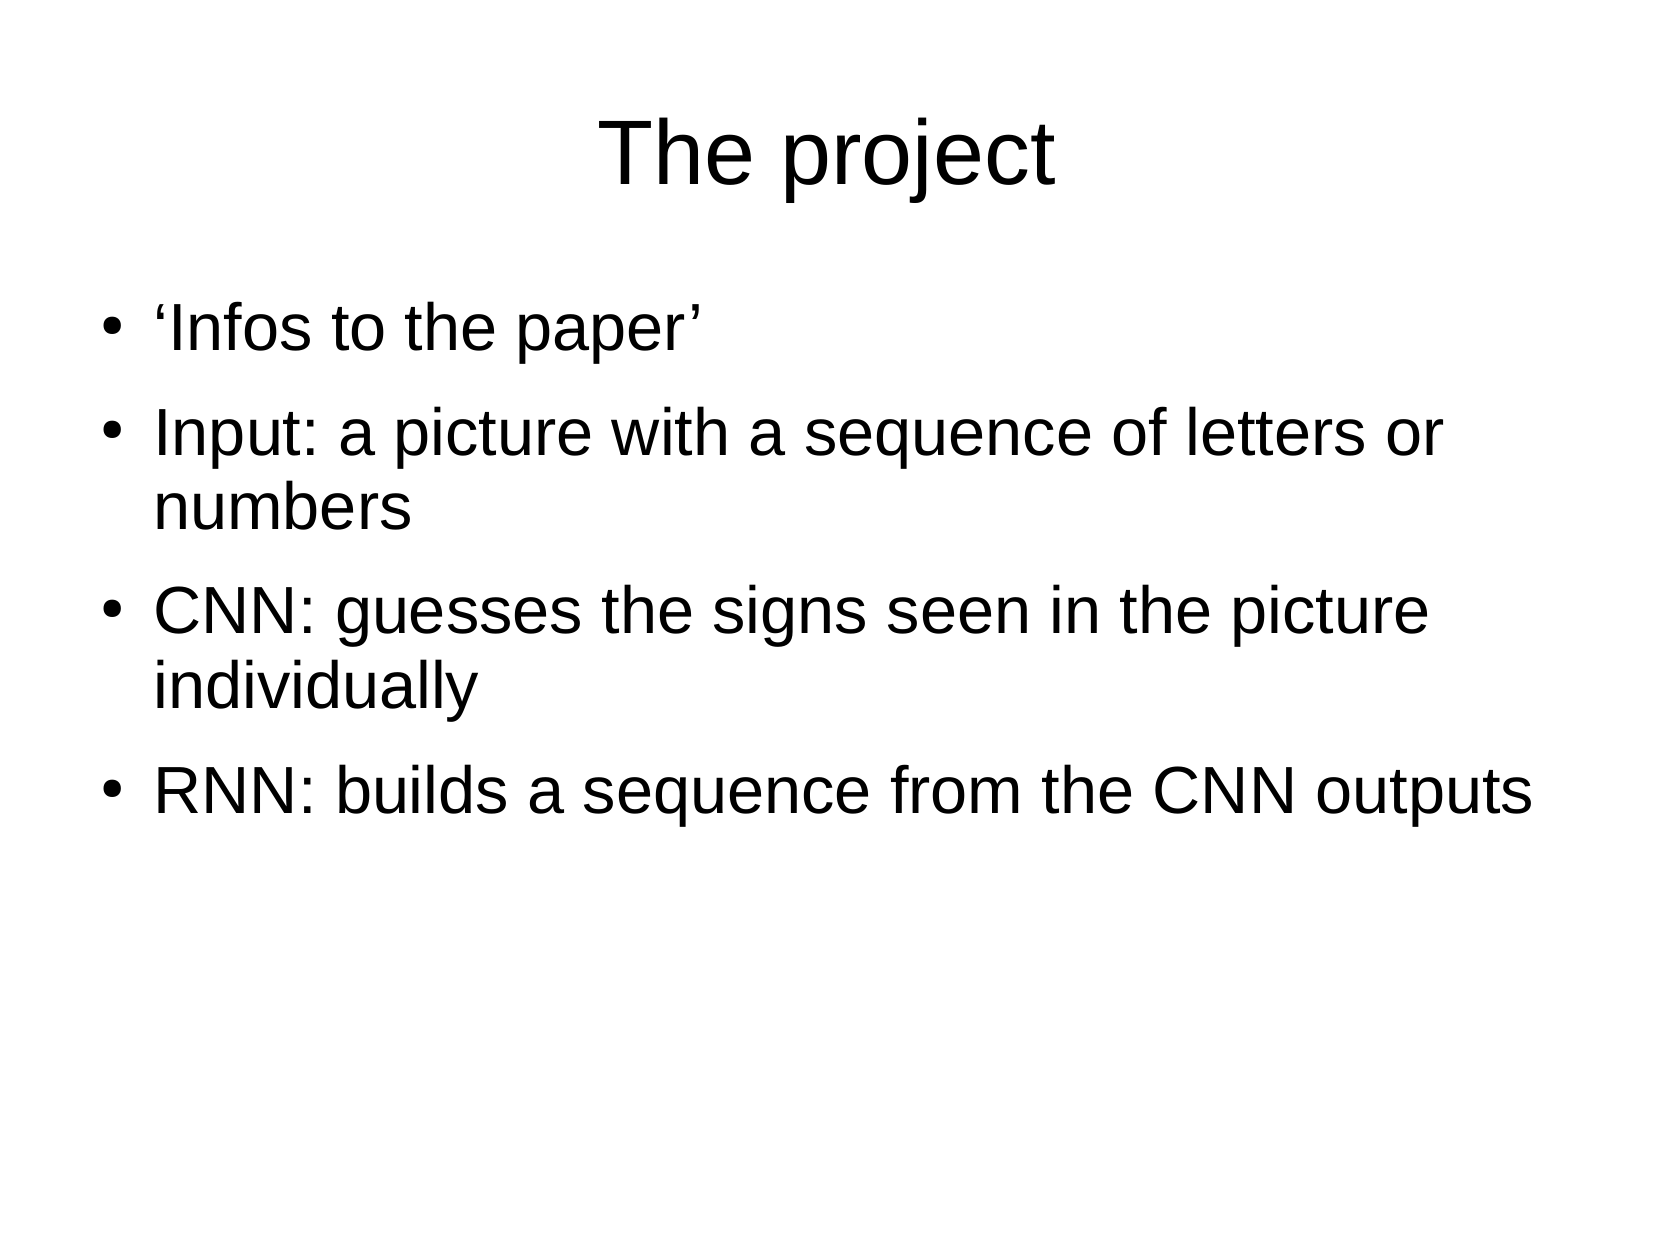

# The project
‘Infos to the paper’
Input: a picture with a sequence of letters or numbers
CNN: guesses the signs seen in the picture individually
RNN: builds a sequence from the CNN outputs